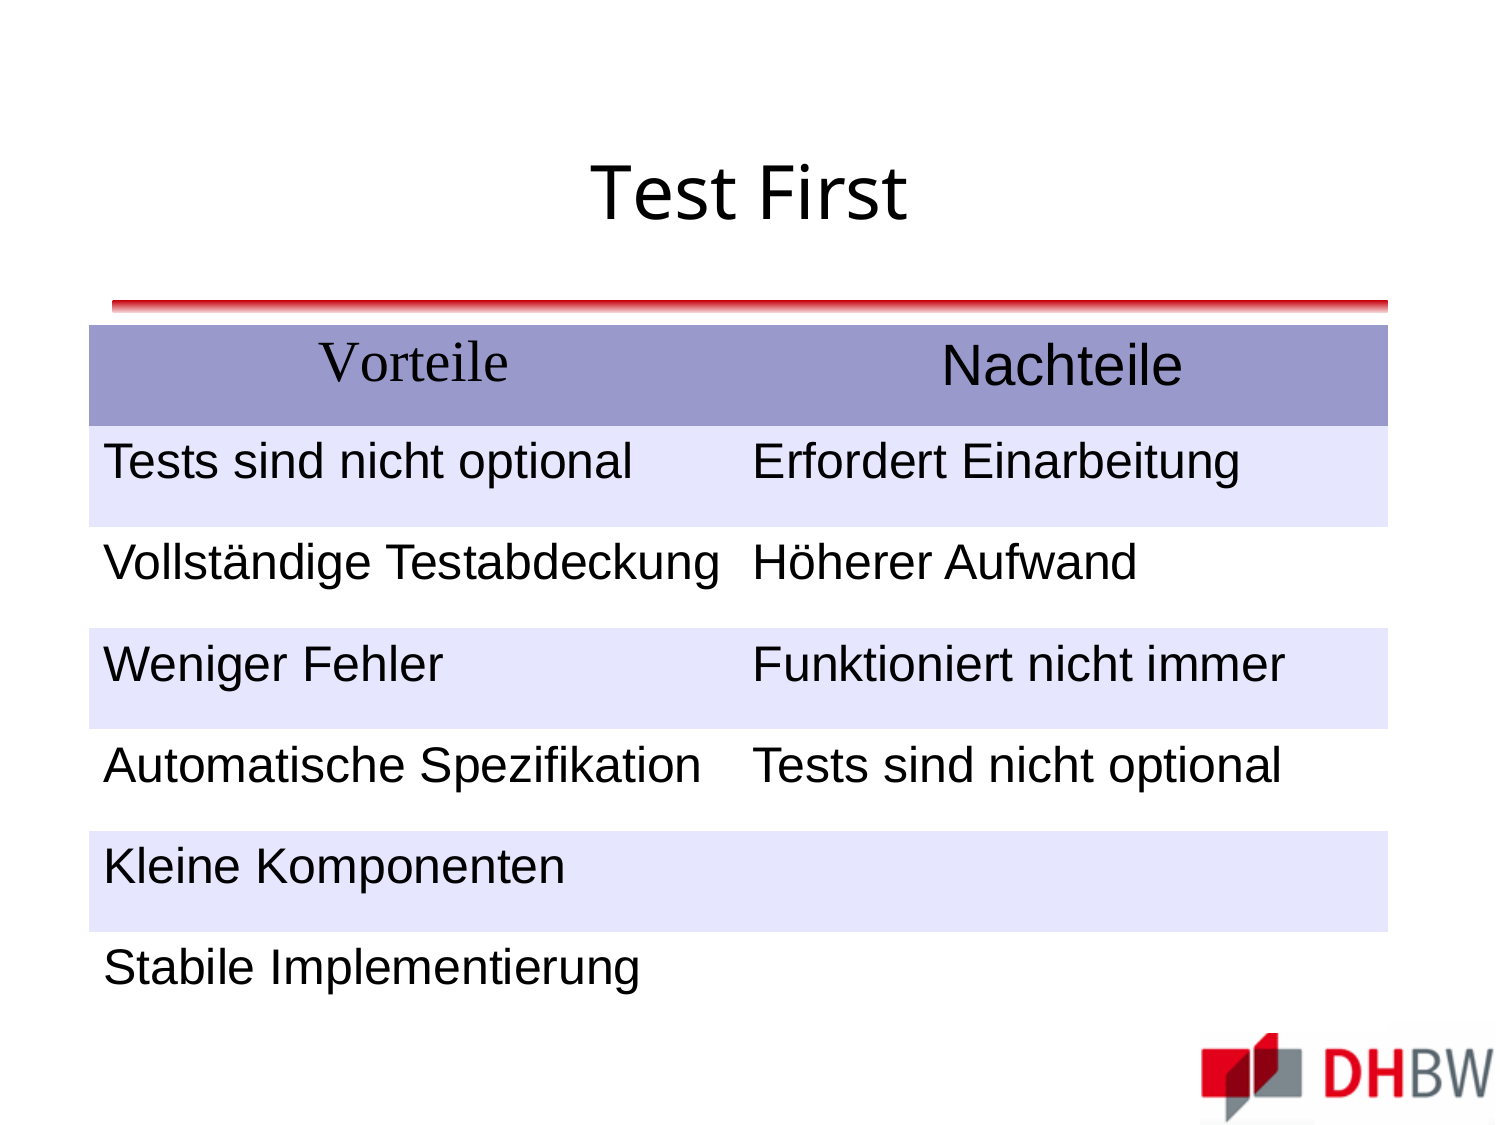

# Test First
| Vorteile | Nachteile |
| --- | --- |
| Tests sind nicht optional | Erfordert Einarbeitung |
| Vollständige Testabdeckung | Höherer Aufwand |
| Weniger Fehler | Funktioniert nicht immer |
| Automatische Spezifikation | Tests sind nicht optional |
| Kleine Komponenten | |
| Stabile Implementierung | |